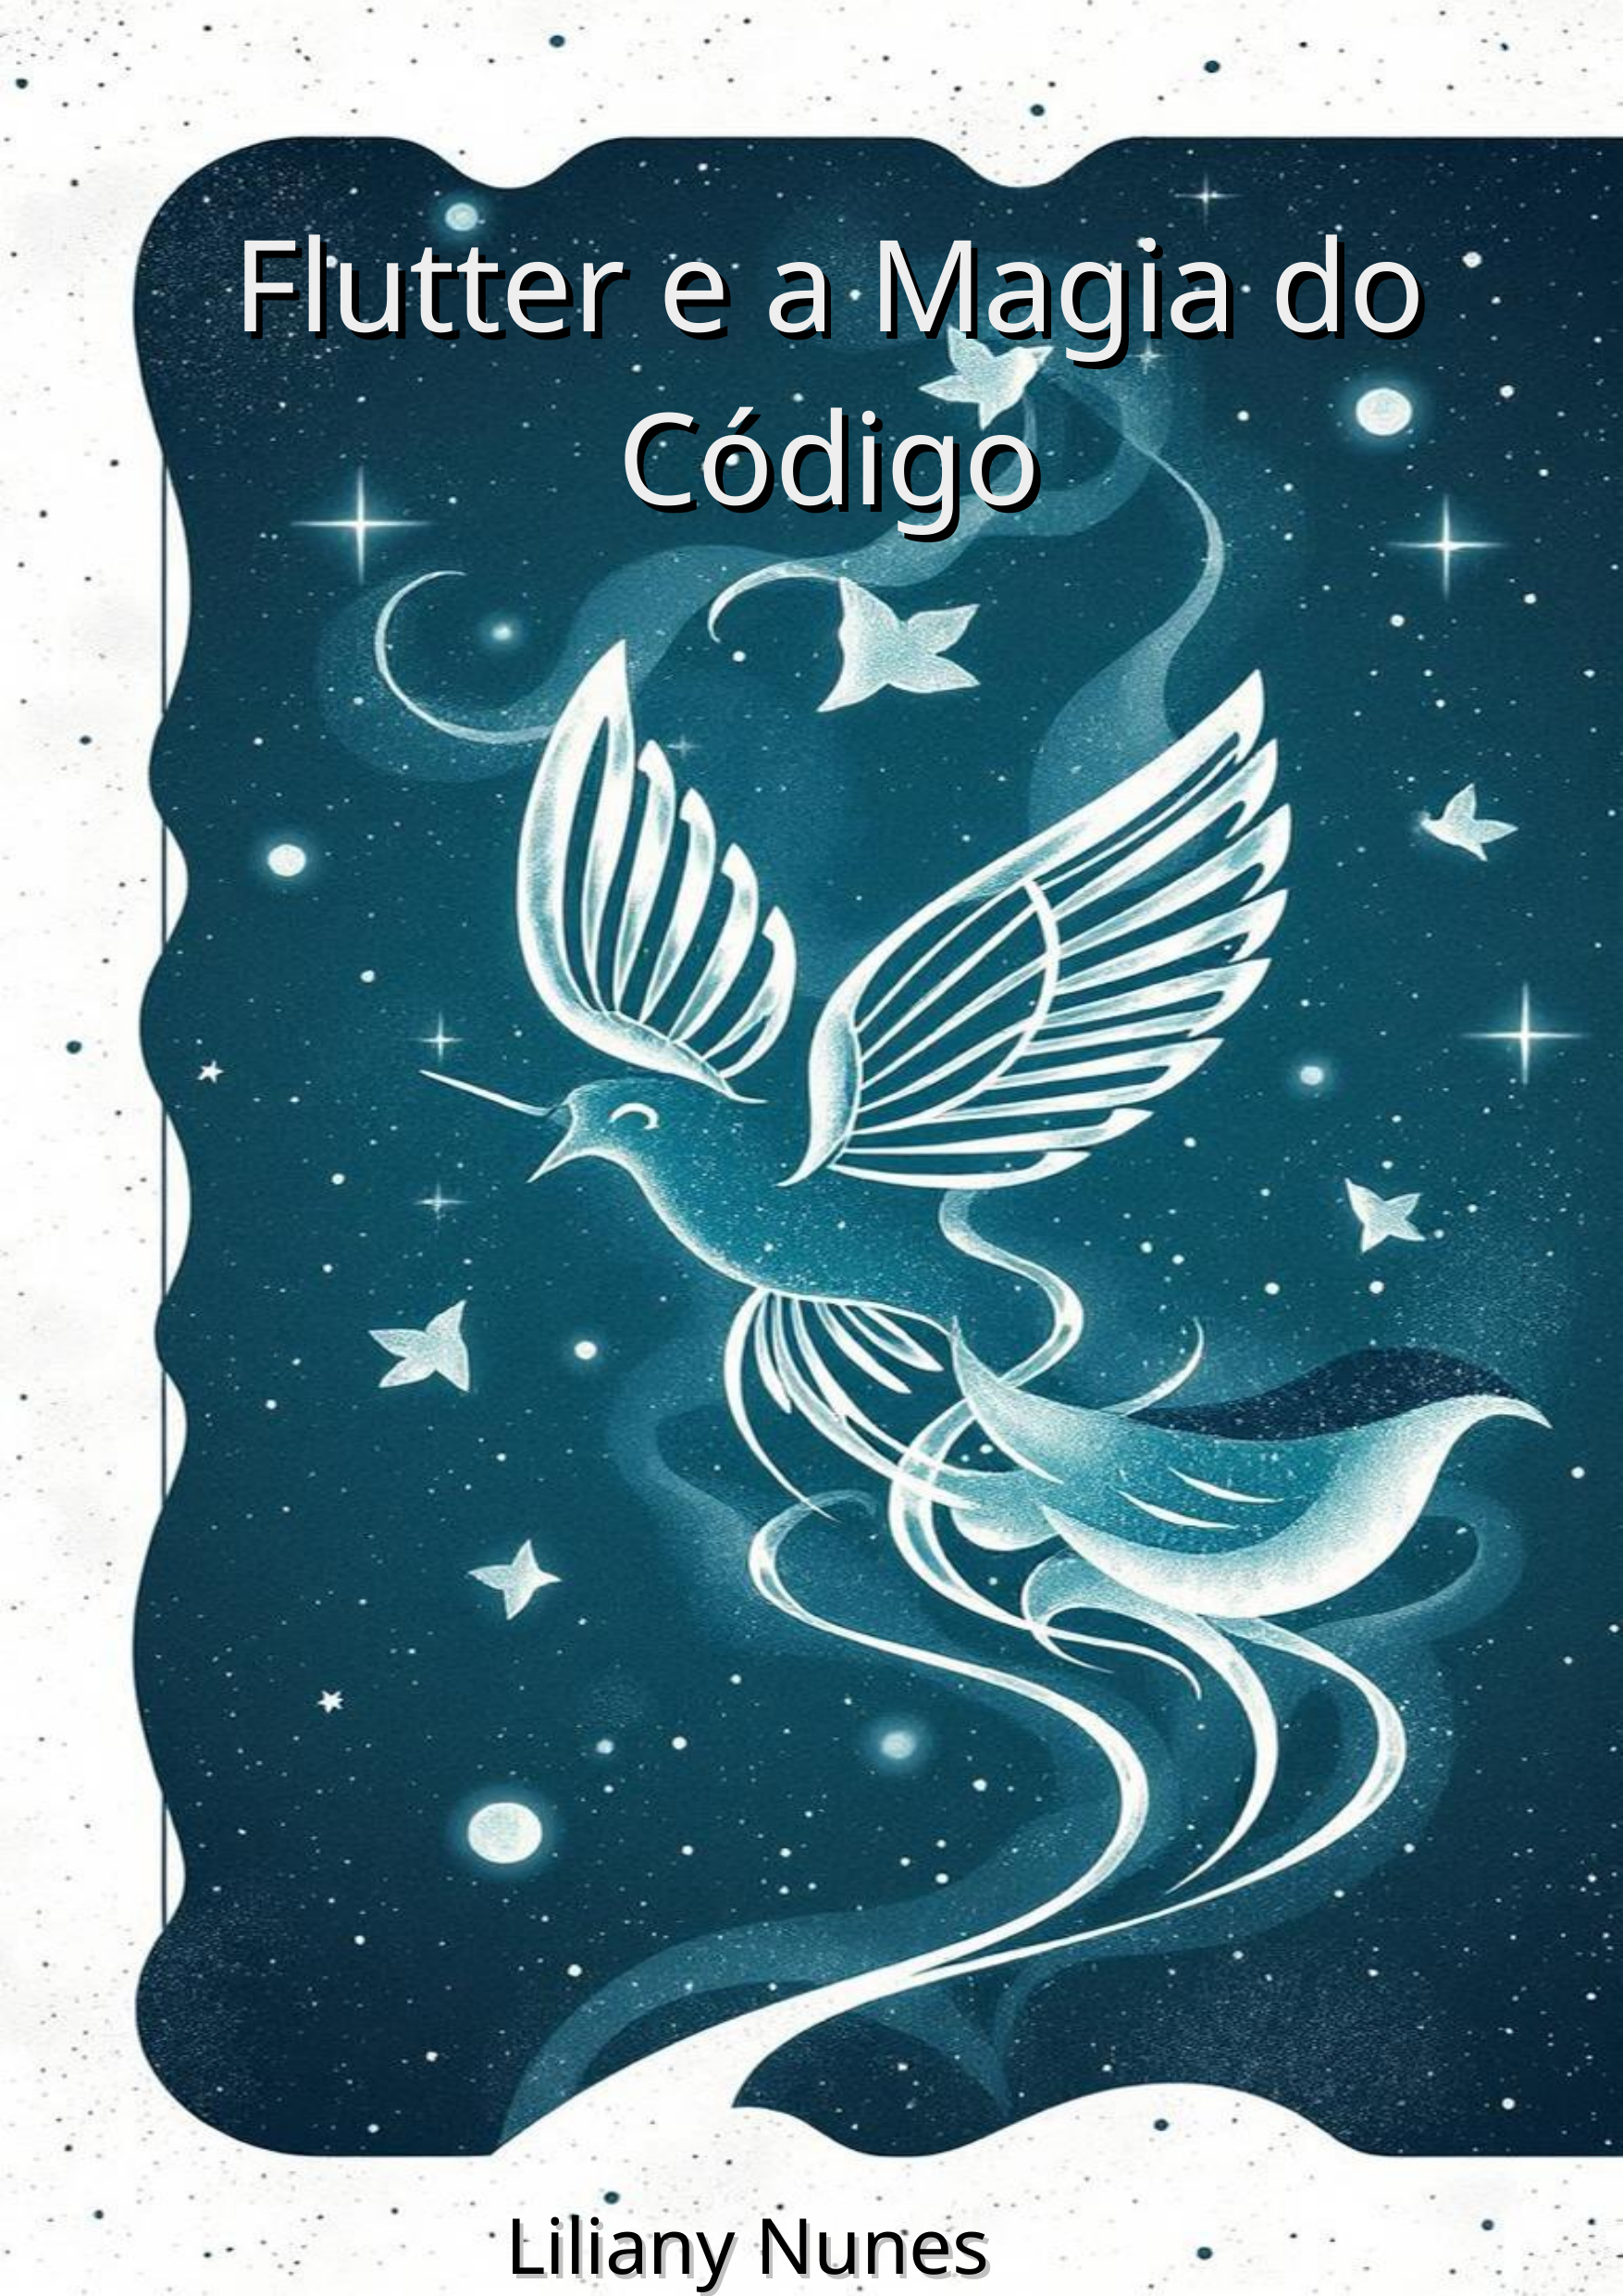

Flutter e a Magia do Código
Liliany Nunes